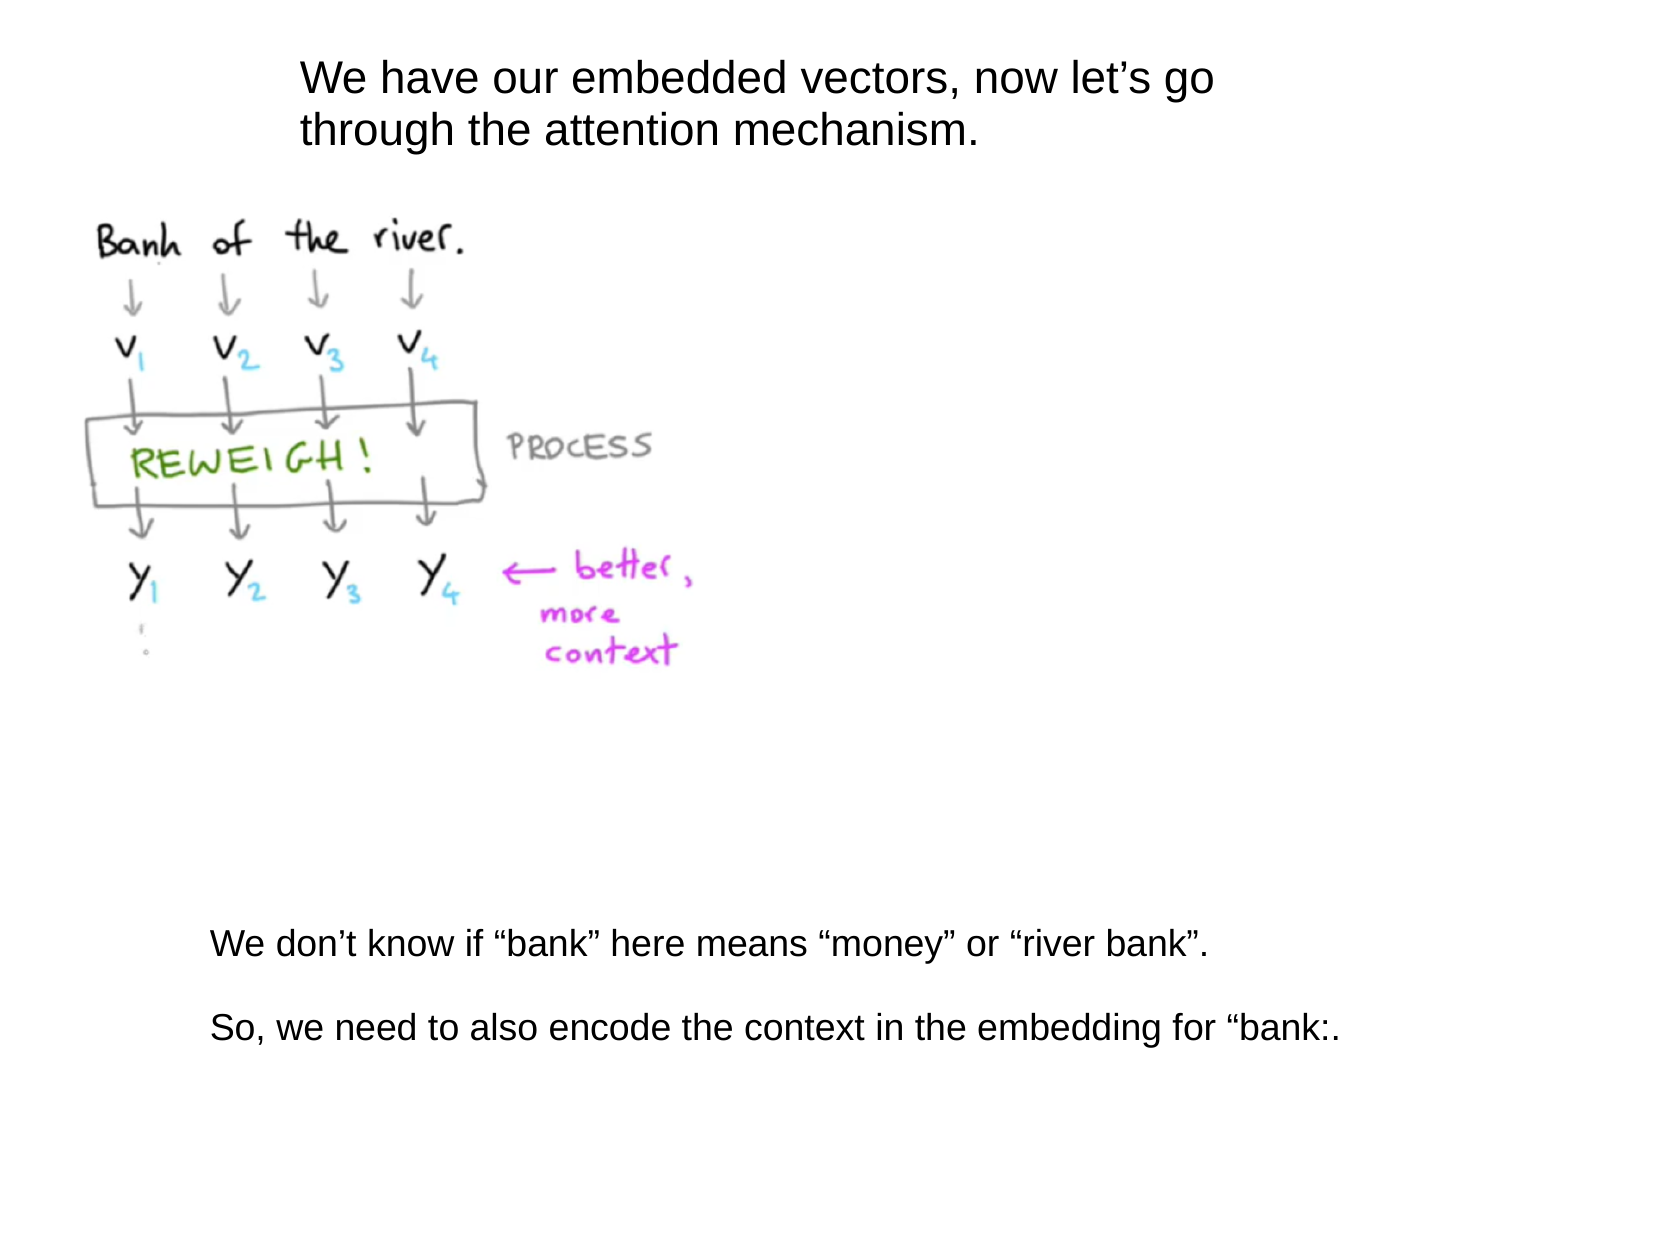

We have our embedded vectors, now let’s go through the attention mechanism.
We don’t know if “bank” here means “money” or “river bank”.
So, we need to also encode the context in the embedding for “bank:.